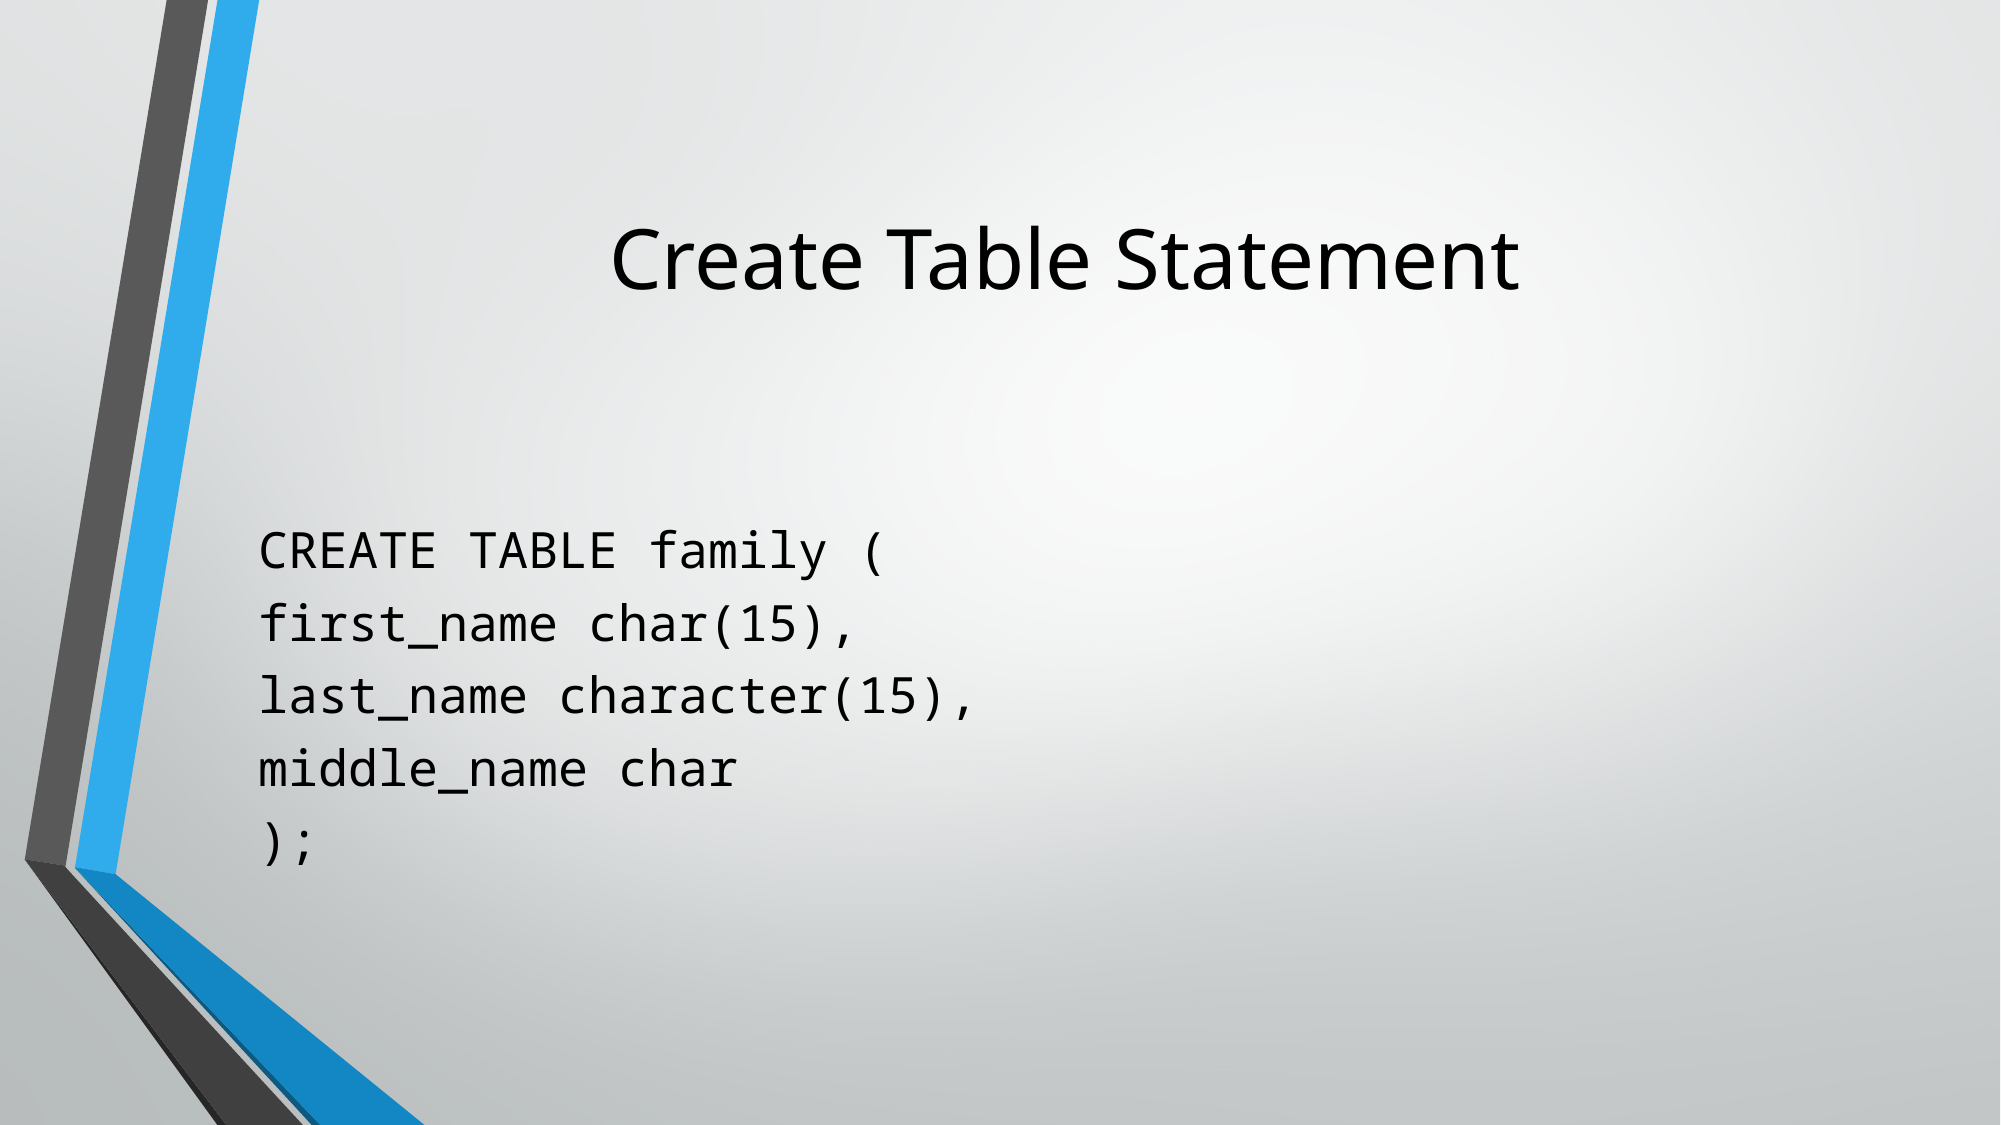

# Create Table Statement
CREATE TABLE family (
first_name char(15),
last_name character(15),
middle_name char
);